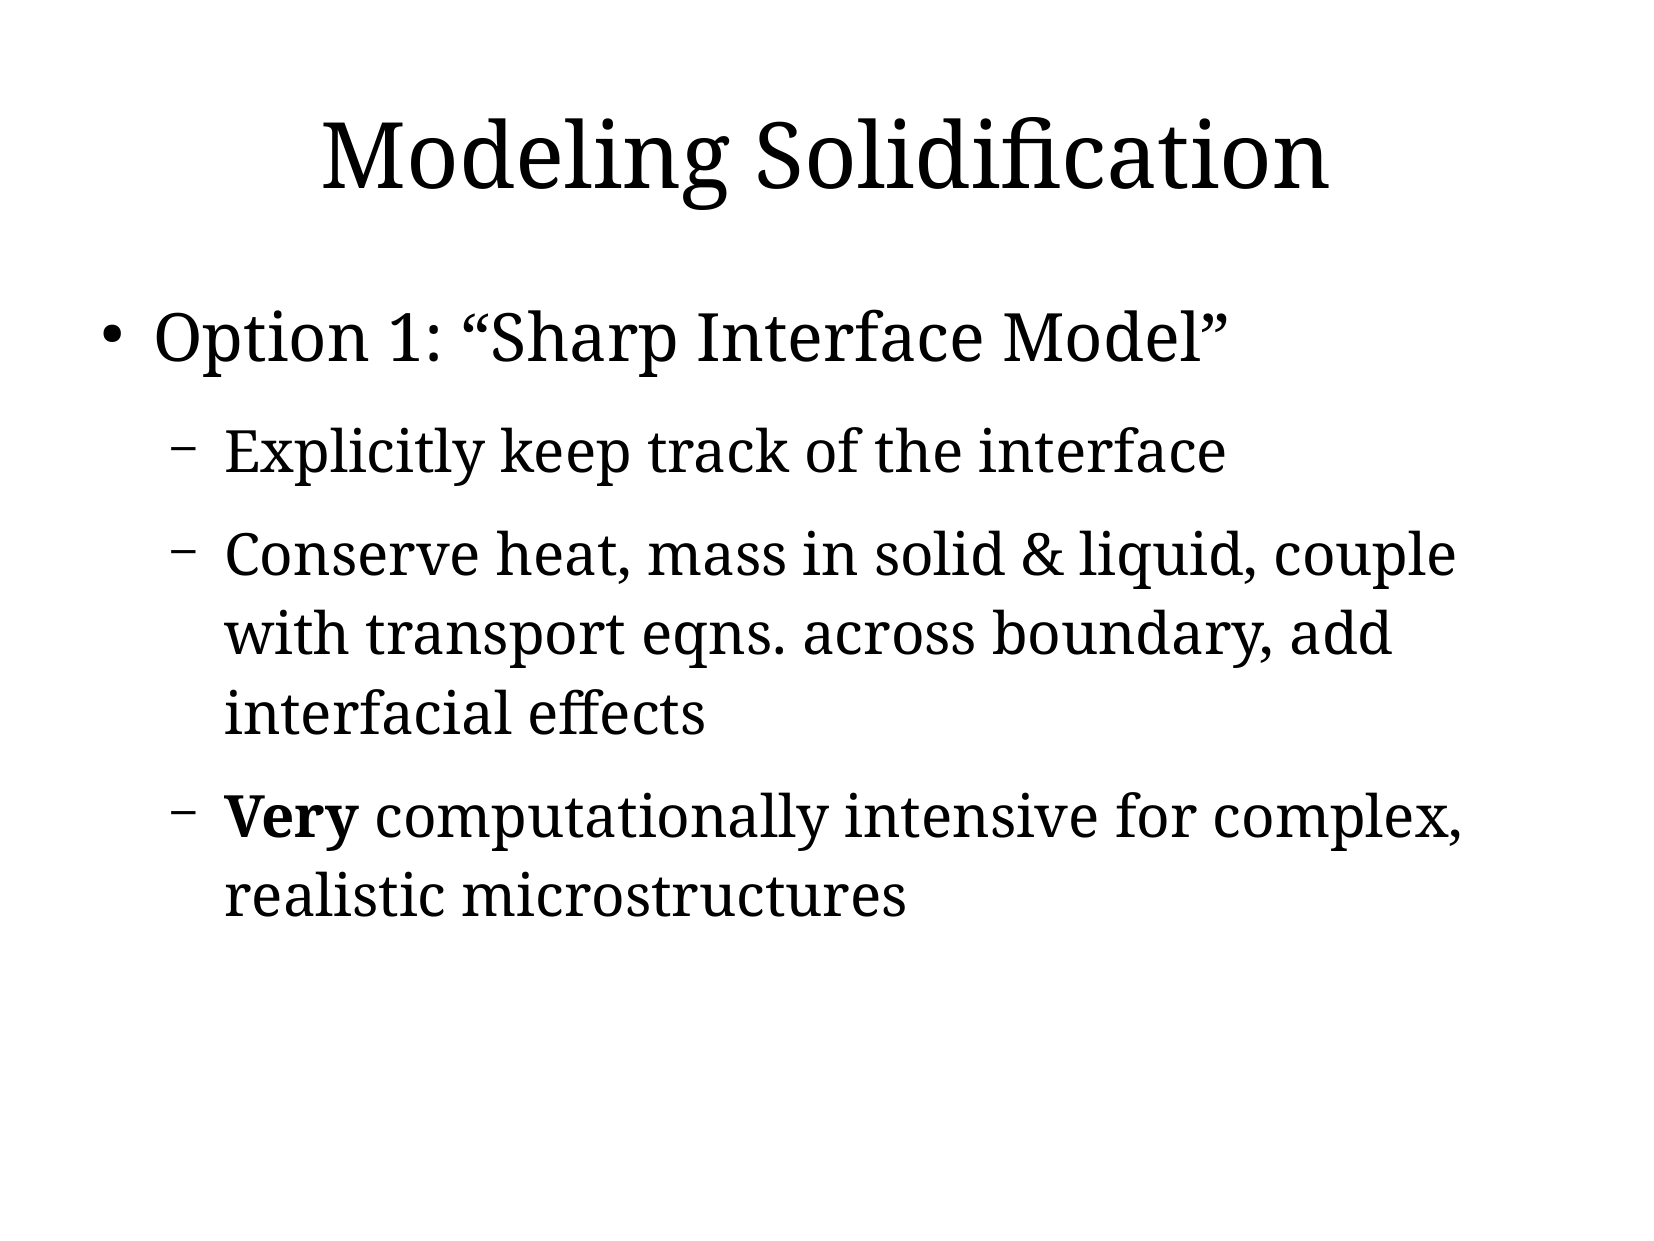

# Modeling Solidification
Option 1: “Sharp Interface Model”
Explicitly keep track of the interface
Conserve heat, mass in solid & liquid, couple with transport eqns. across boundary, add interfacial effects
Very computationally intensive for complex, realistic microstructures